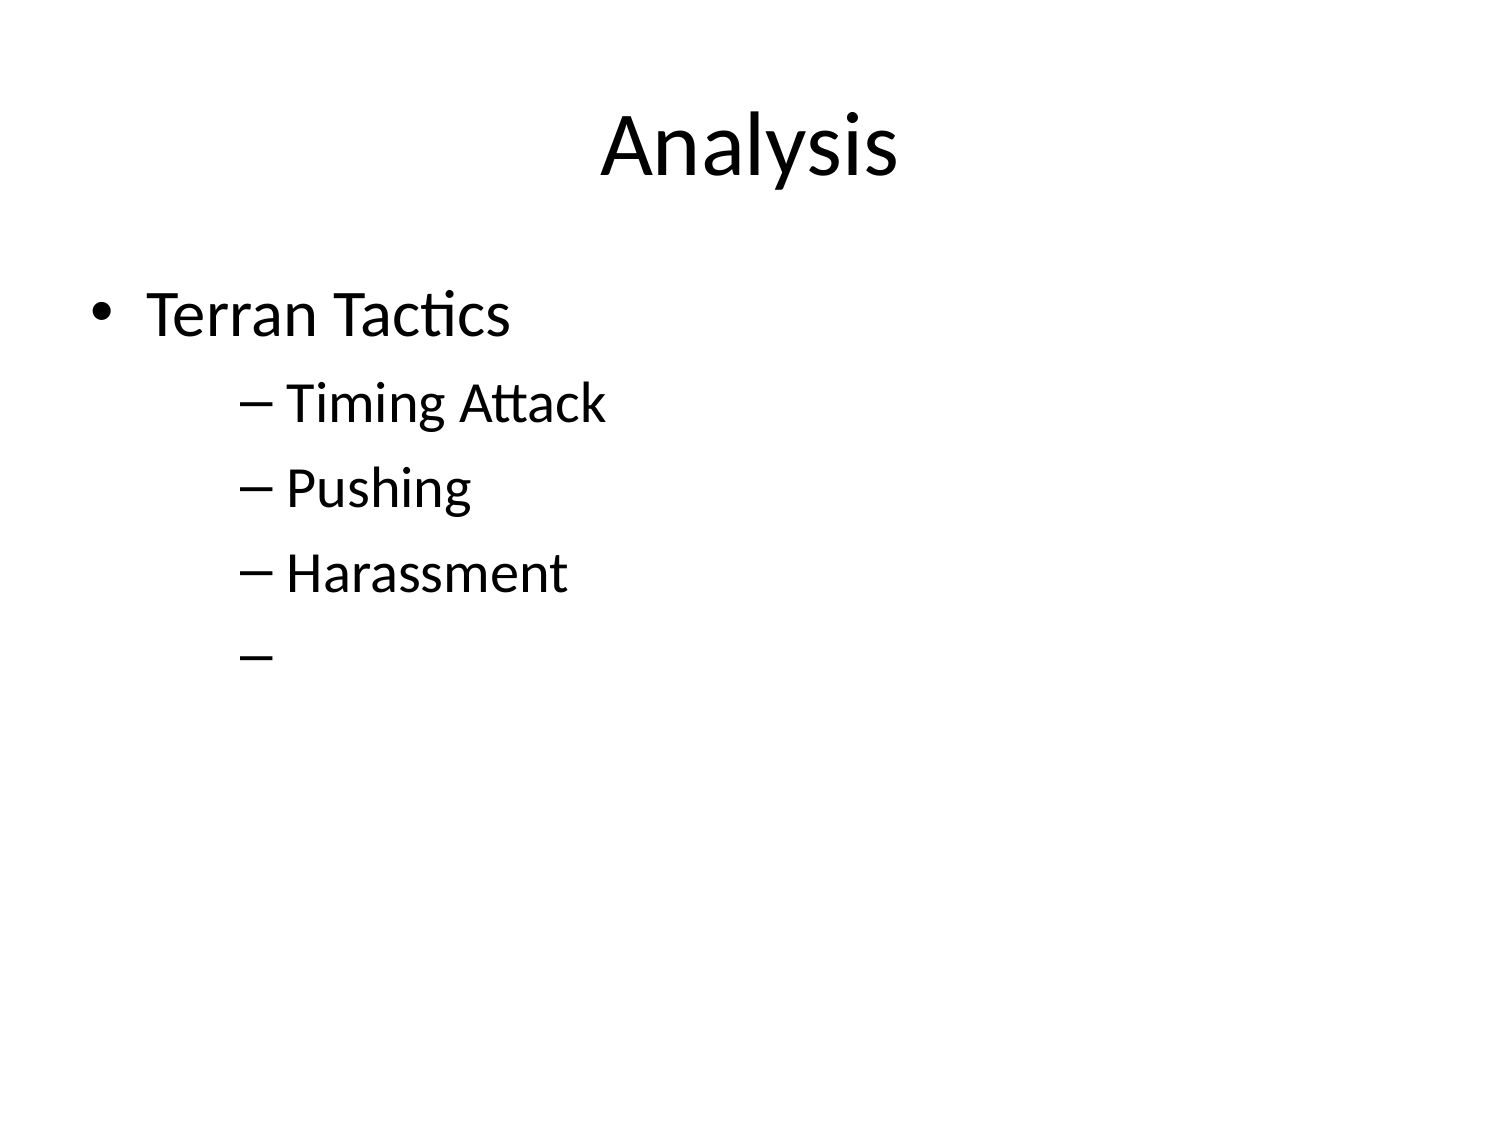

# Analysis
Terran Tactics
Timing Attack
Pushing
Harassment